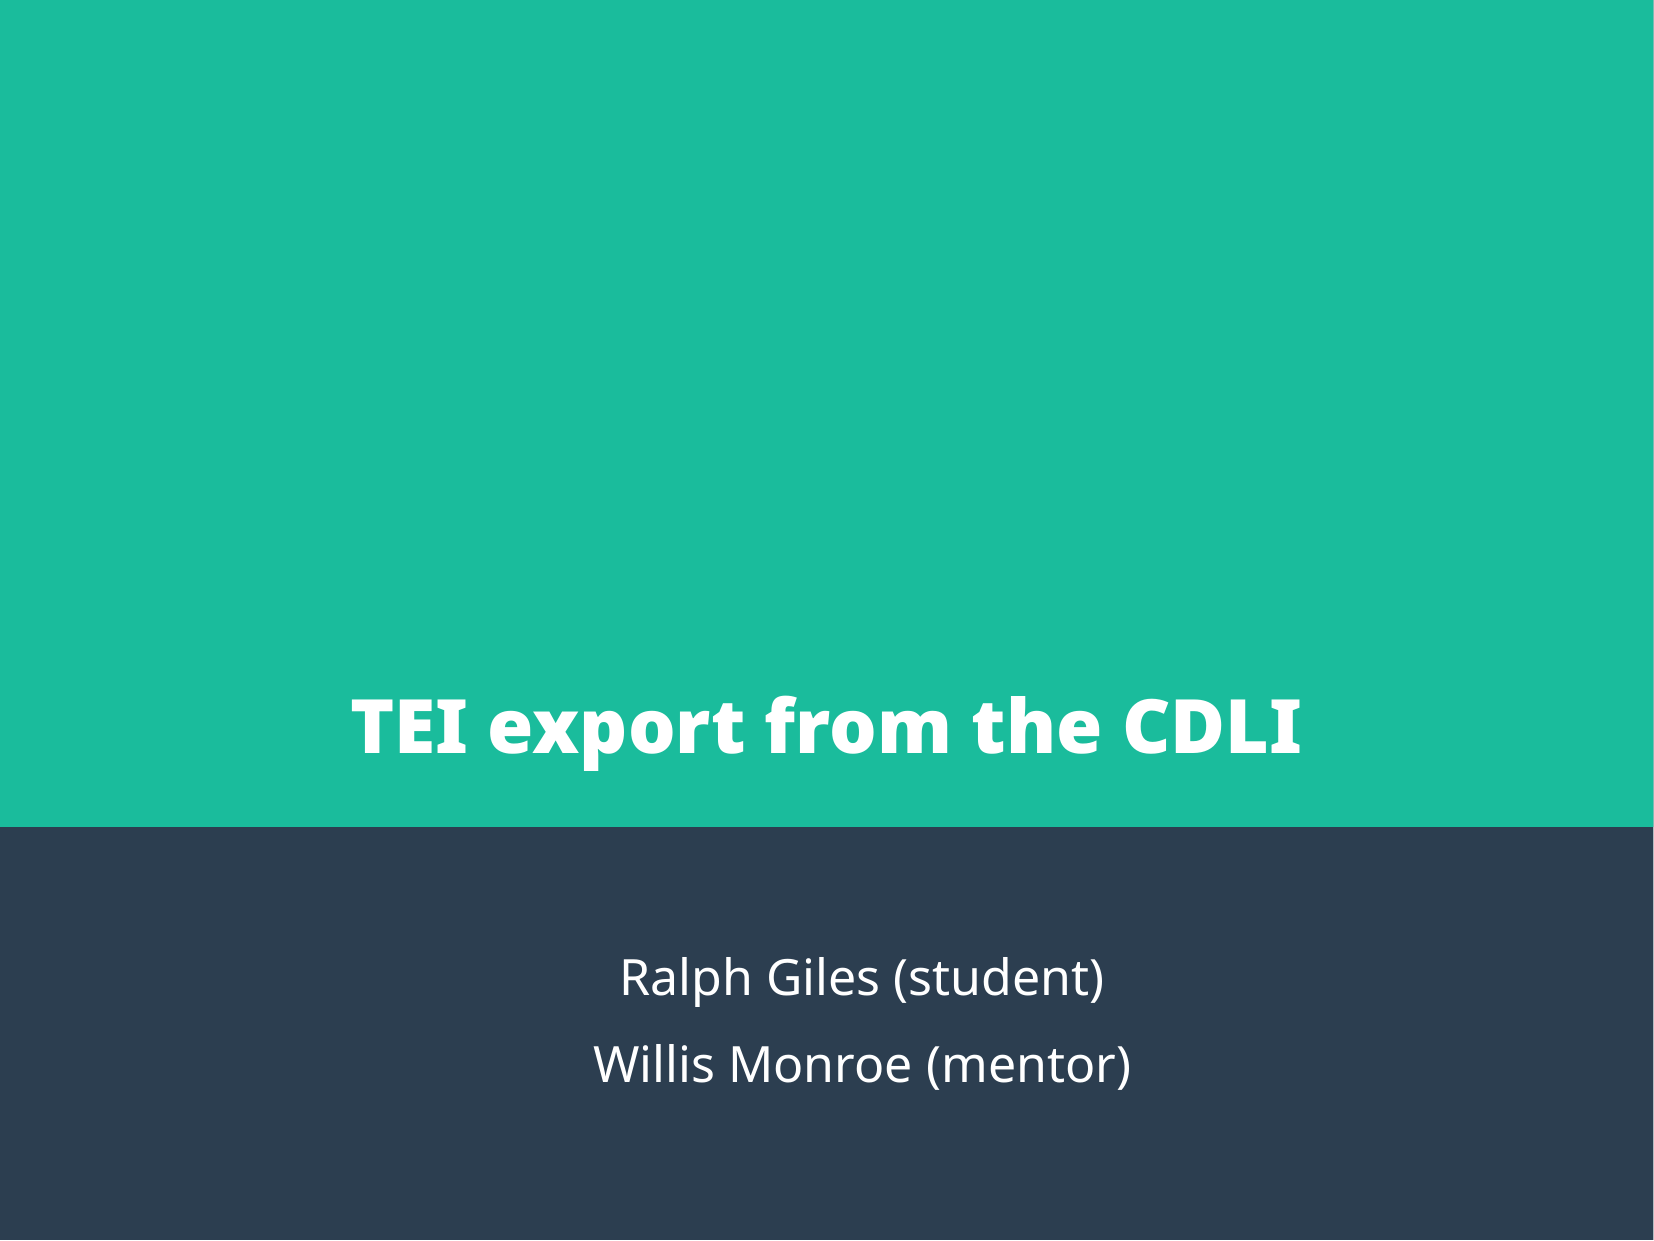

# TEI export from the CDLI
Ralph Giles (student)
Willis Monroe (mentor)